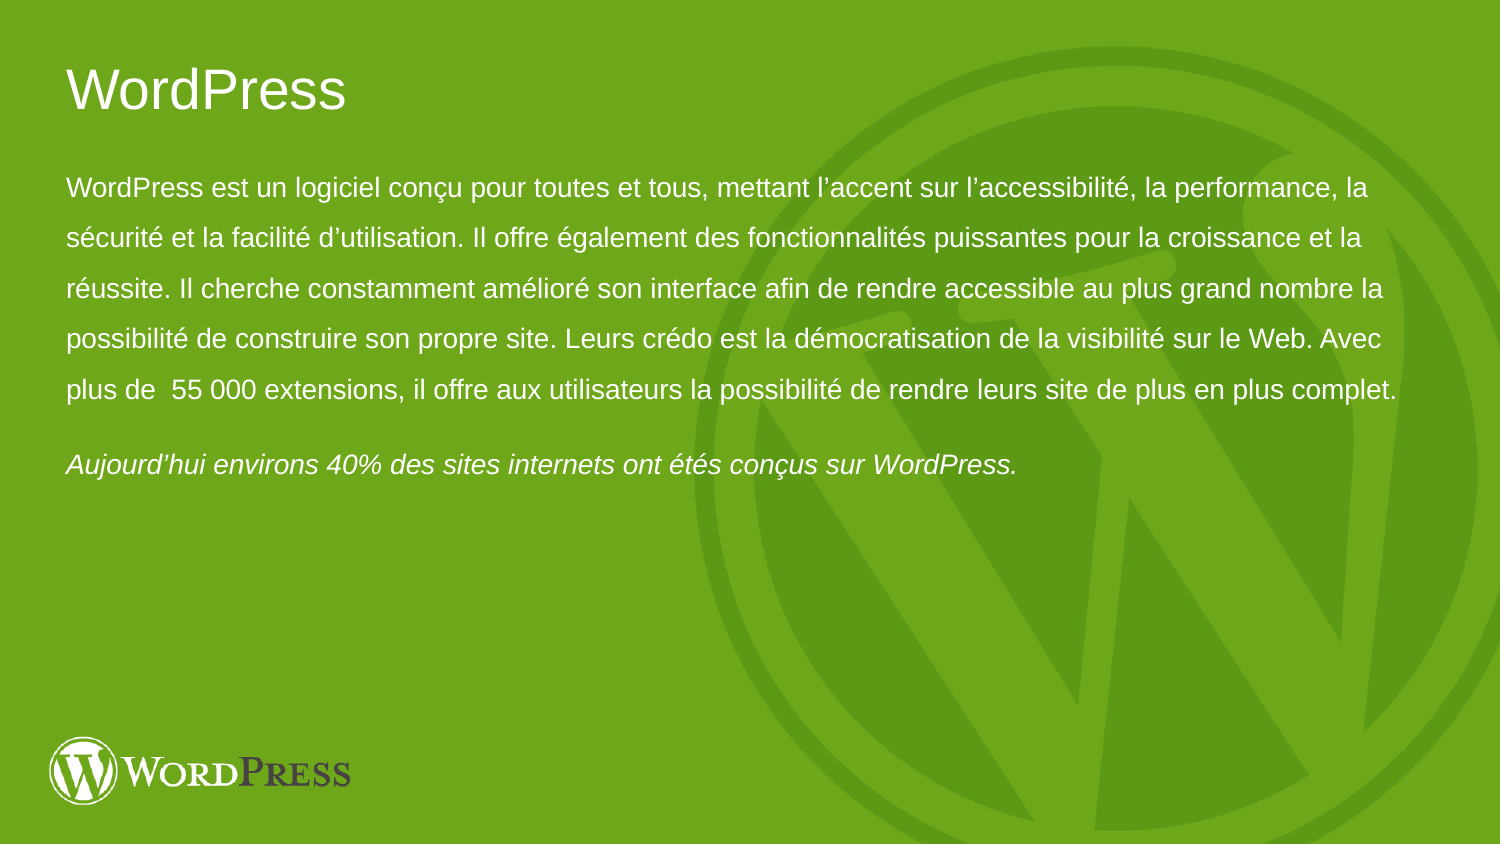

# WordPress
WordPress est un logiciel conçu pour toutes et tous, mettant l’accent sur l’accessibilité, la performance, la sécurité et la facilité d’utilisation. Il offre également des fonctionnalités puissantes pour la croissance et la réussite. Il cherche constamment amélioré son interface afin de rendre accessible au plus grand nombre la possibilité de construire son propre site. Leurs crédo est la démocratisation de la visibilité sur le Web. Avec plus de 55 000 extensions, il offre aux utilisateurs la possibilité de rendre leurs site de plus en plus complet.
Aujourd’hui environs 40% des sites internets ont étés conçus sur WordPress.